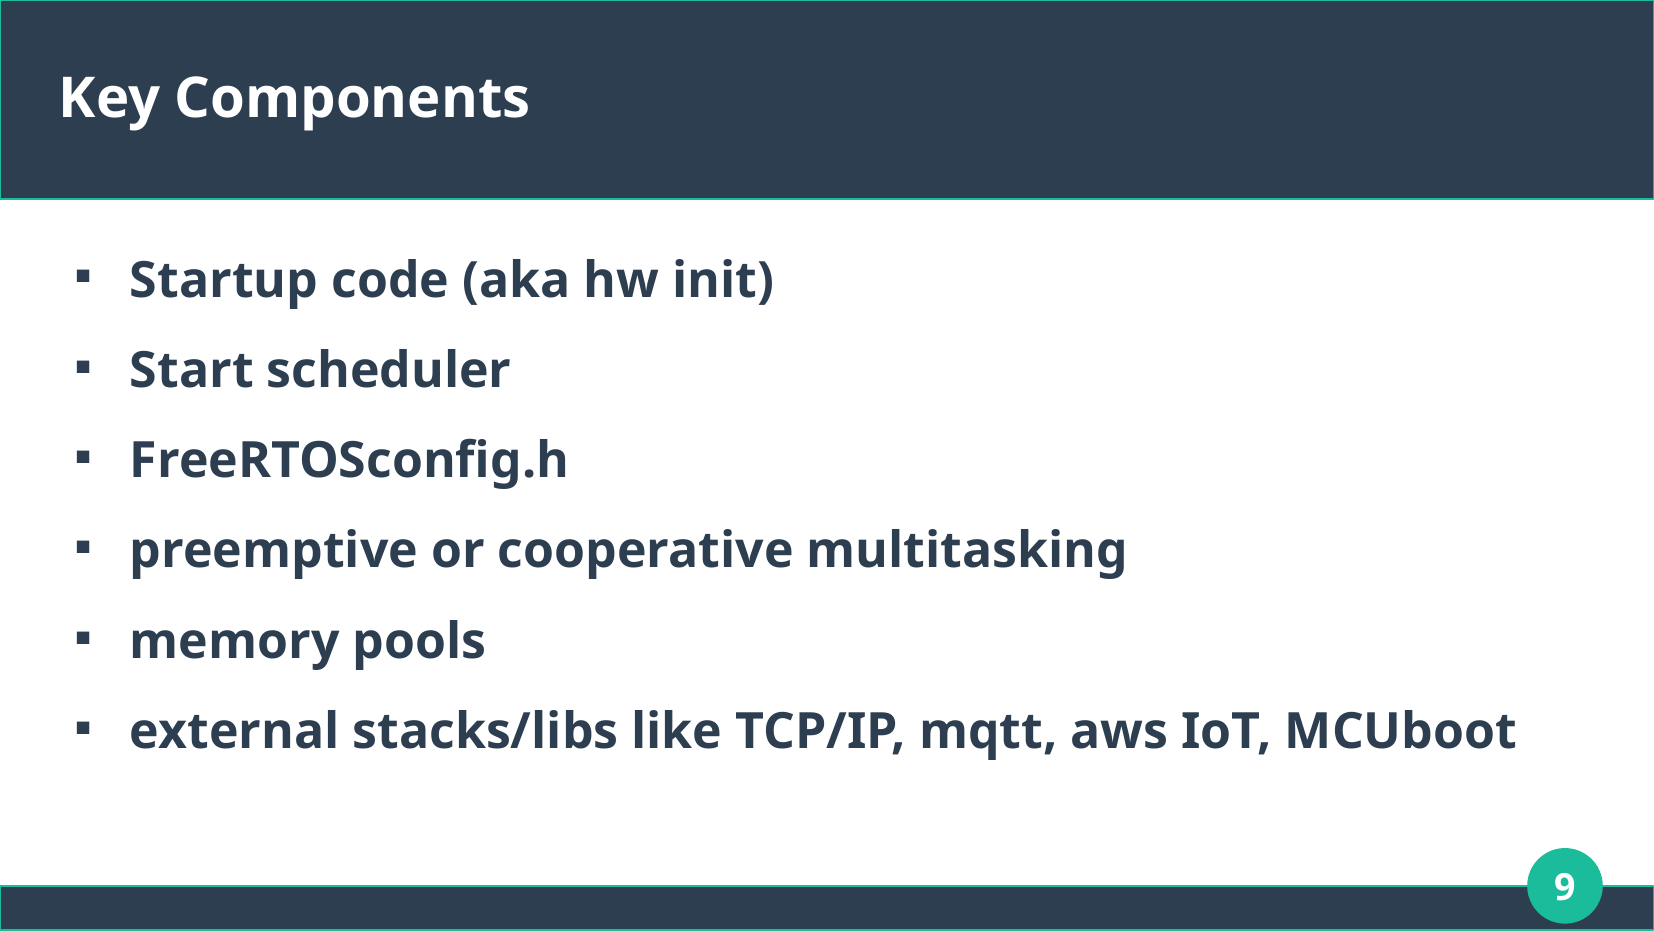

# Key Components
Startup code (aka hw init)
Start scheduler
FreeRTOSconfig.h
preemptive or cooperative multitasking
memory pools
external stacks/libs like TCP/IP, mqtt, aws IoT, MCUboot
9